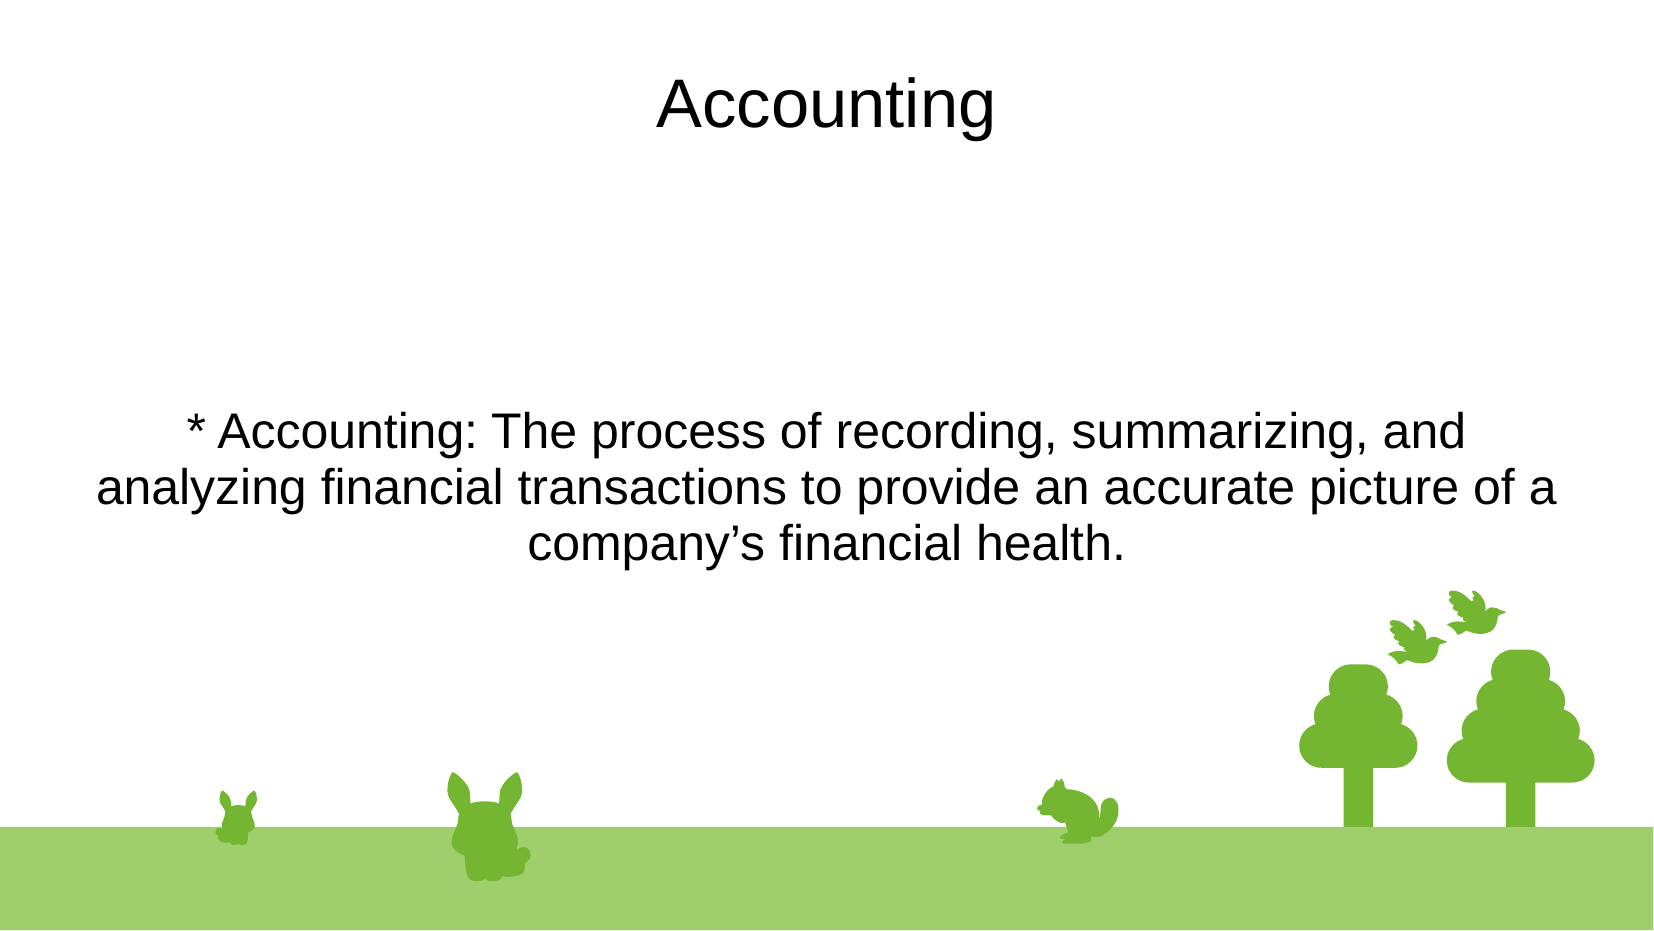

# Accounting
* Accounting: The process of recording, summarizing, and analyzing financial transactions to provide an accurate picture of a company’s financial health.